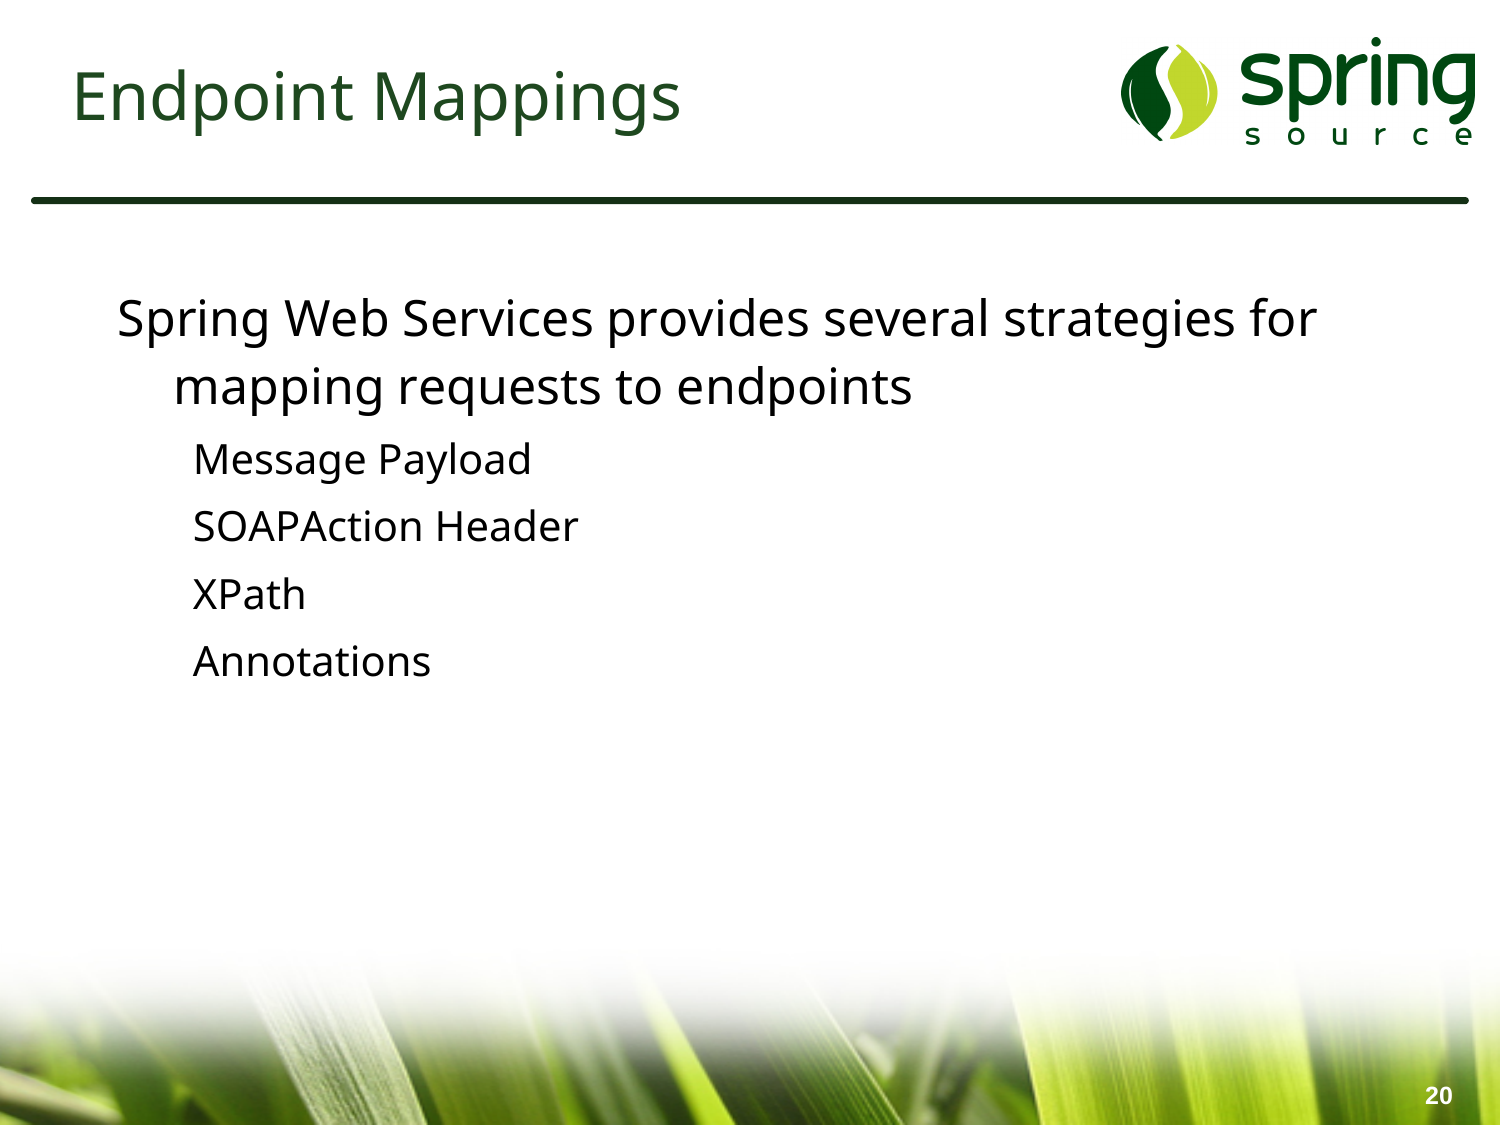

# Endpoint Mappings
Spring Web Services provides several strategies for mapping requests to endpoints
Message Payload
SOAPAction Header
XPath
Annotations